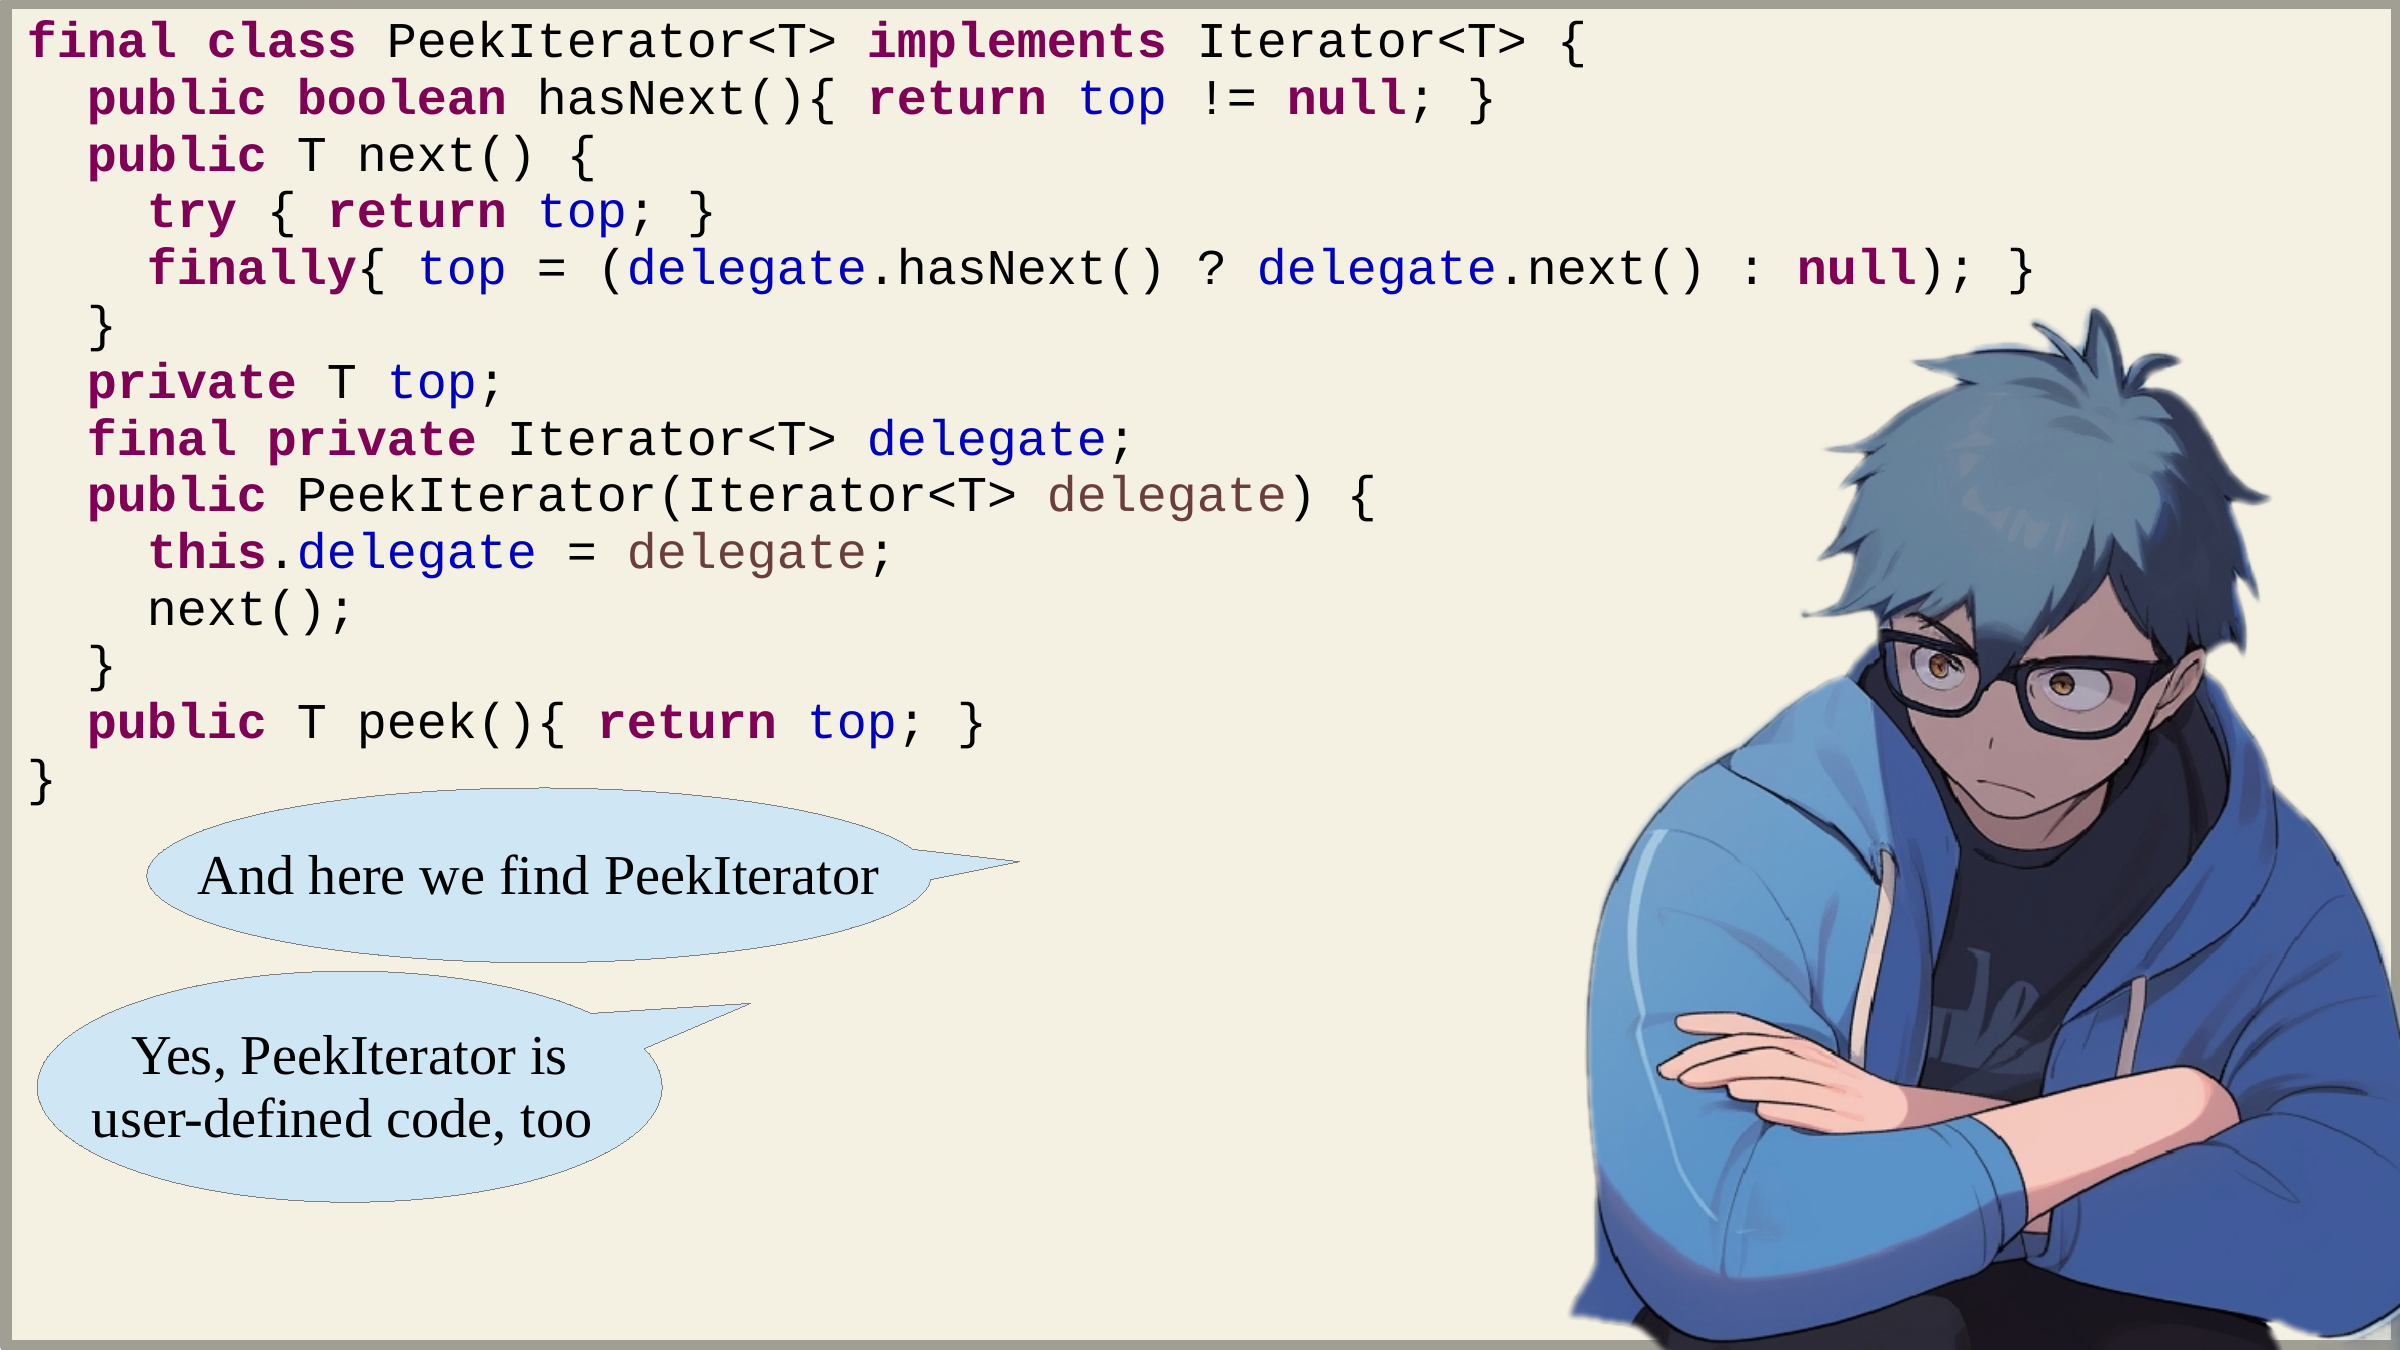

final class PeekIterator<T> implements Iterator<T> {
 public boolean hasNext(){ return top != null; }
 public T next() {
 try { return top; }
 finally{ top = (delegate.hasNext() ? delegate.next() : null); }
 }
 private T top;
 final private Iterator<T> delegate;
 public PeekIterator(Iterator<T> delegate) {
 this.delegate = delegate;
 next();
 }
 public T peek(){ return top; }
}
And here we find PeekIterator
Yes, PeekIterator is
user-defined code, too